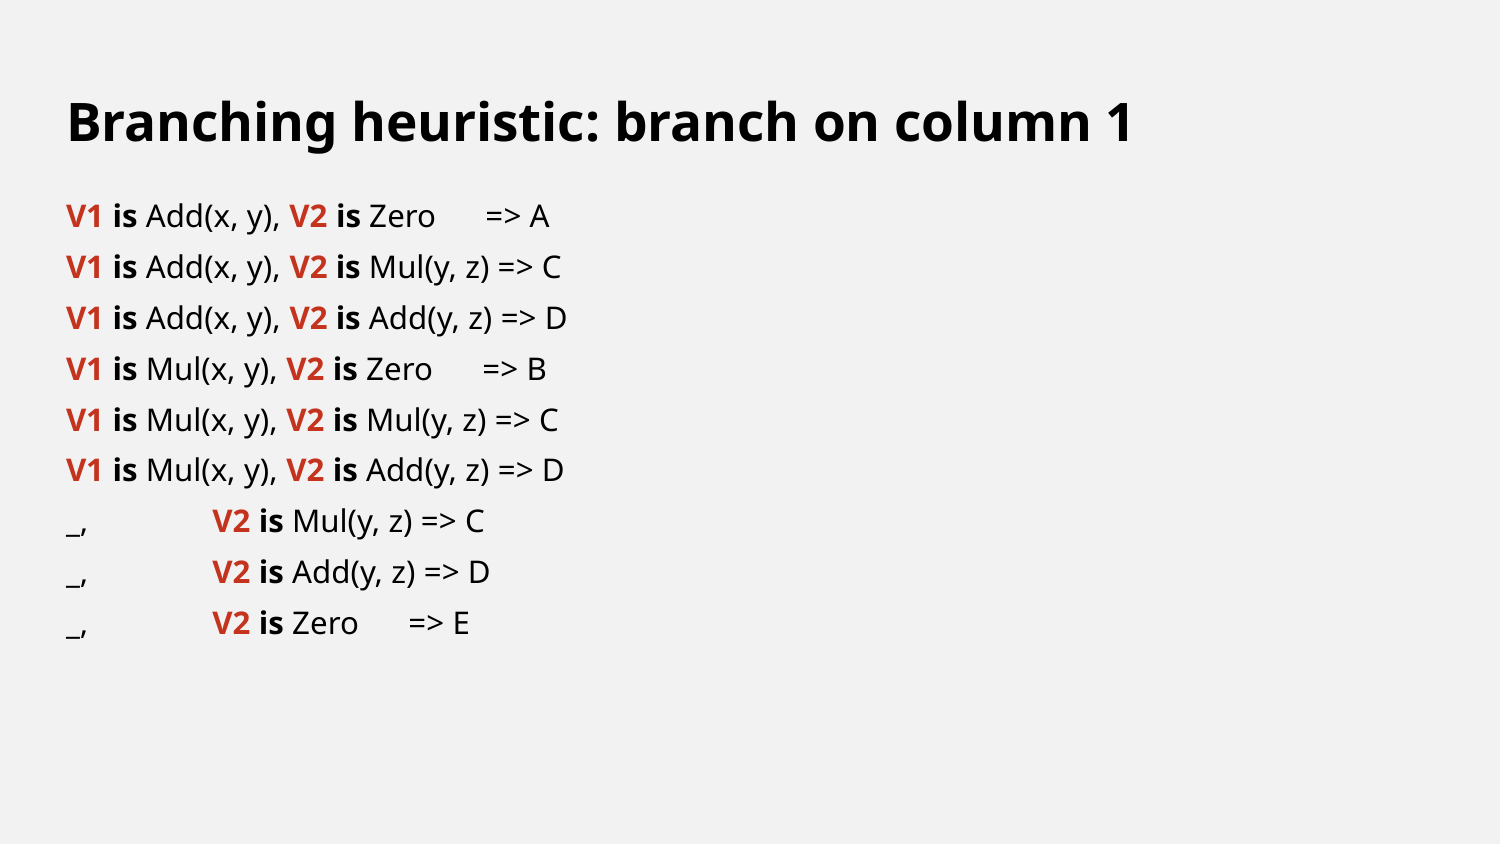

# Branching heuristic: branch on column 1
V1 is Add(x, y), V2 is Zero => A
V1 is Add(x, y), V2 is Mul(y, z) => C
V1 is Add(x, y), V2 is Add(y, z) => D
V1 is Mul(x, y), V2 is Zero => B
V1 is Mul(x, y), V2 is Mul(y, z) => C
V1 is Mul(x, y), V2 is Add(y, z) => D
_, V2 is Mul(y, z) => C
_, V2 is Add(y, z) => D
_, V2 is Zero => E